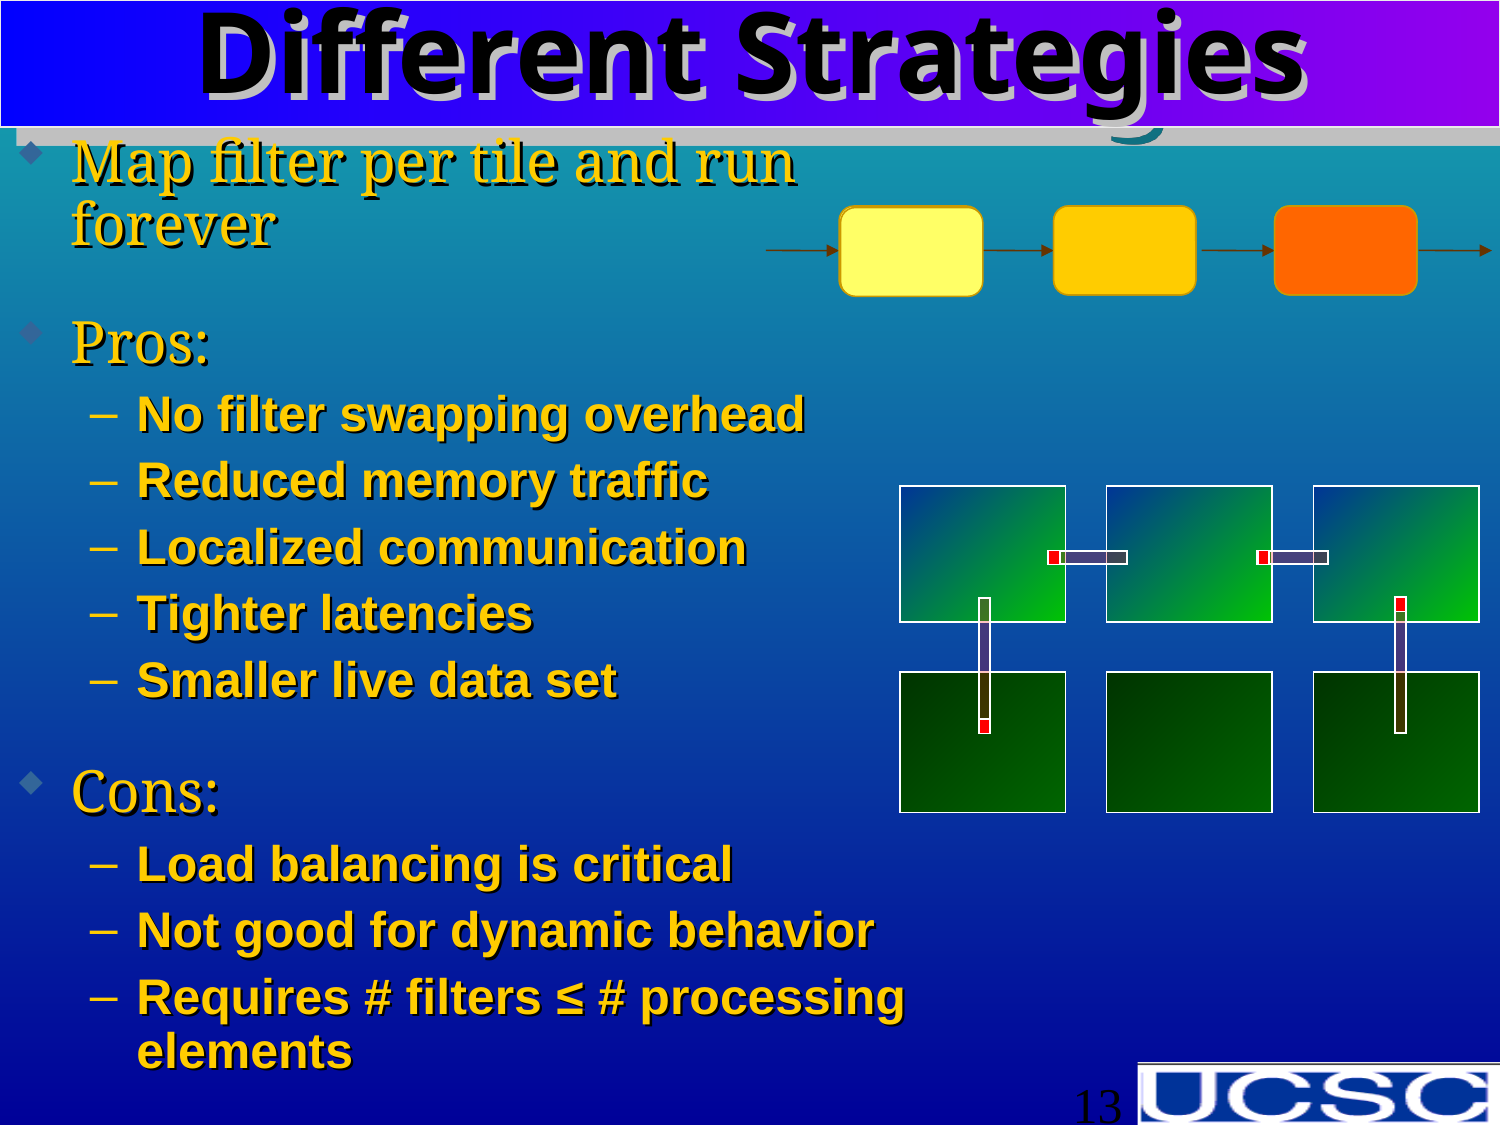

# Different Strategies
Map filter per tile and run
forever
Pros:
No filter swapping overhead
Reduced memory traffic
Localized communication
Tighter latencies
Smaller live data set
Cons:
Load balancing is critical
Not good for dynamic behavior
Requires # filters ≤ # processing elements
13